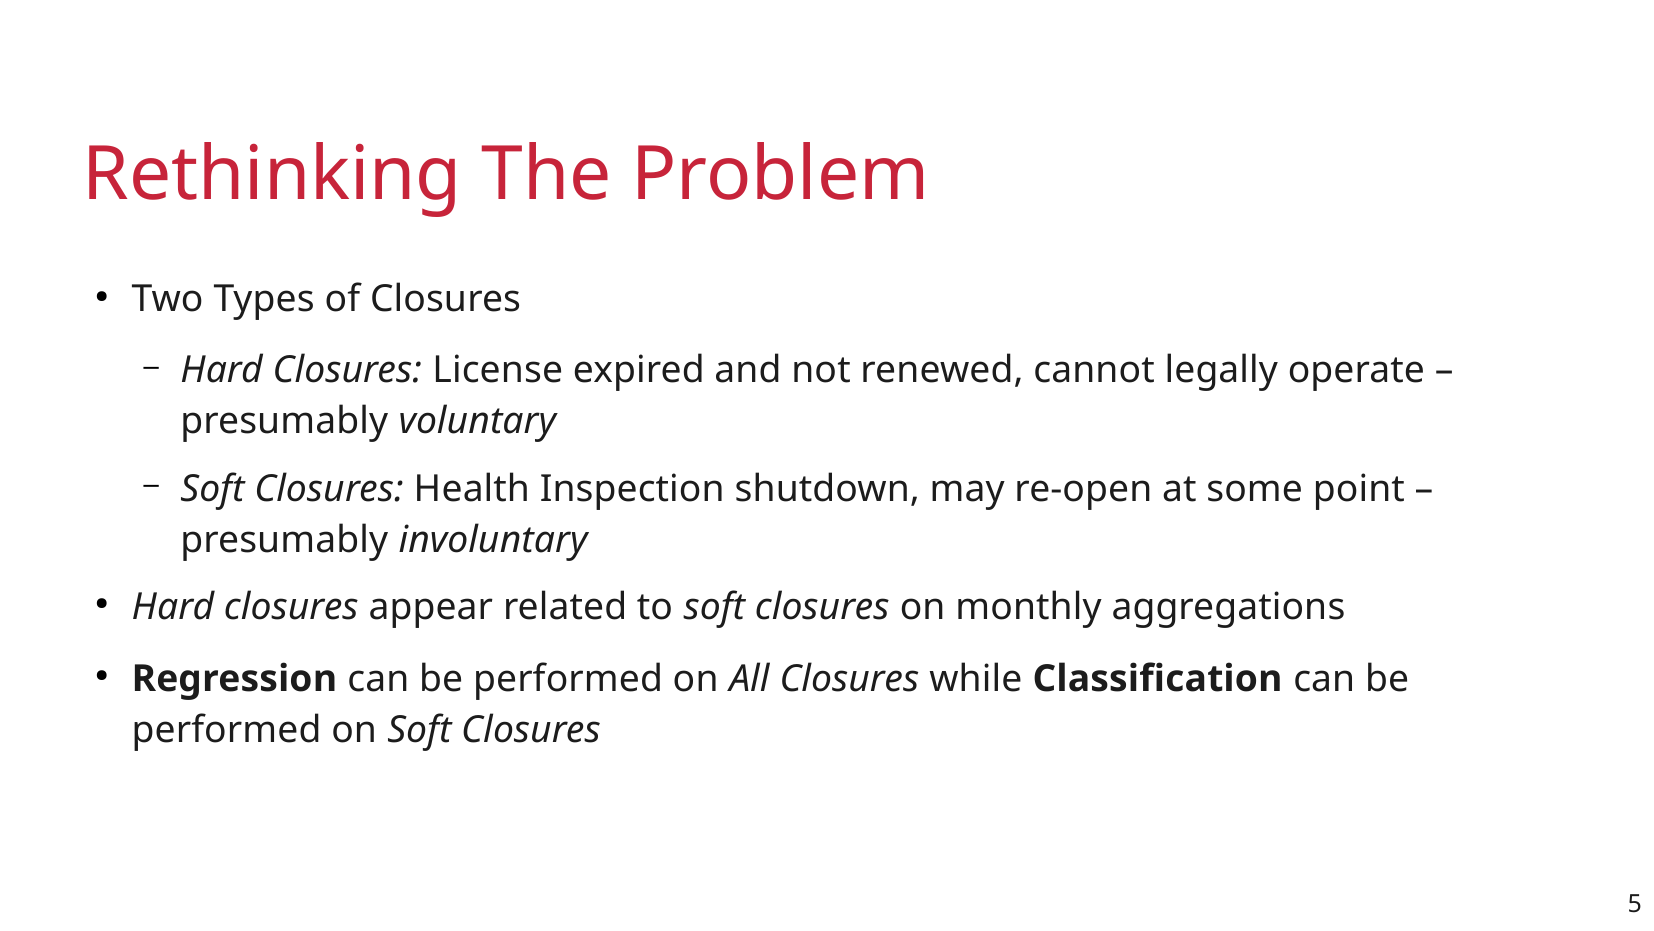

# Rethinking The Problem
Two Types of Closures
Hard Closures: License expired and not renewed, cannot legally operate – presumably voluntary
Soft Closures: Health Inspection shutdown, may re-open at some point – presumably involuntary
Hard closures appear related to soft closures on monthly aggregations
Regression can be performed on All Closures while Classification can be performed on Soft Closures